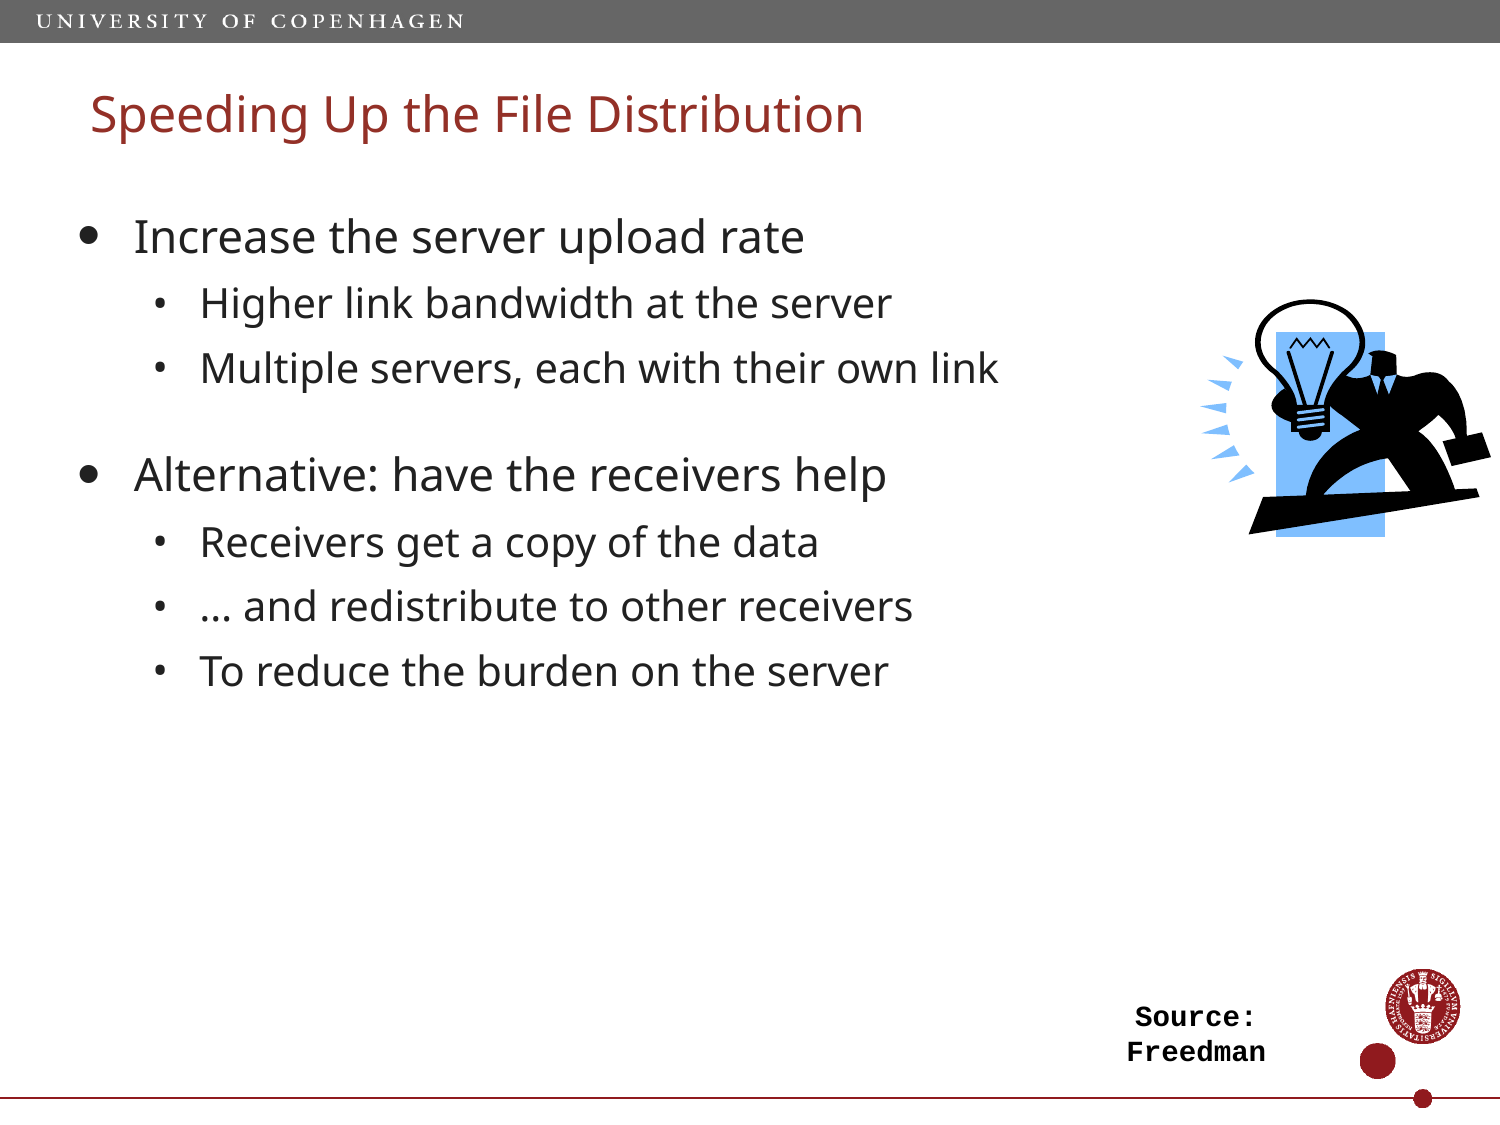

# Speeding Up the File Distribution
Increase the server upload rate
Higher link bandwidth at the server
Multiple servers, each with their own link
Alternative: have the receivers help
Receivers get a copy of the data
… and redistribute to other receivers
To reduce the burden on the server
Source: Freedman